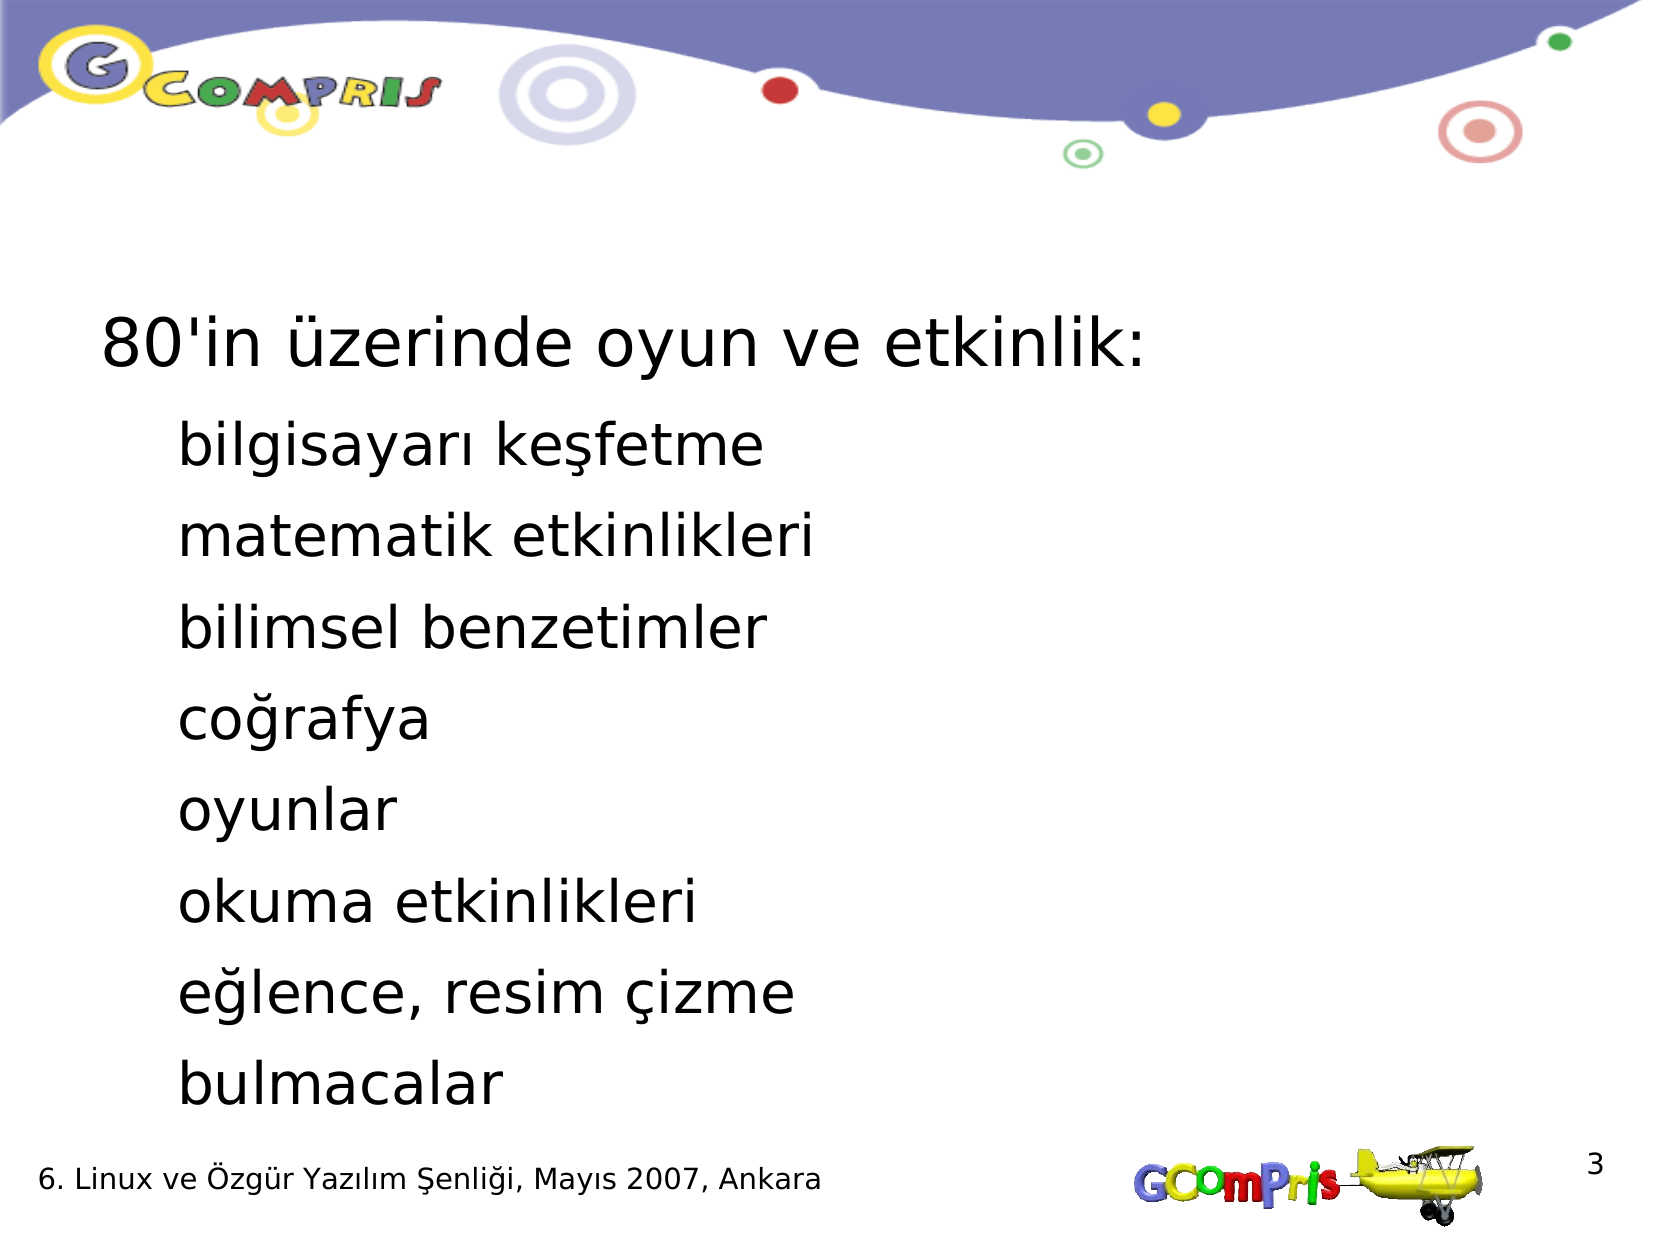

#
80'in üzerinde oyun ve etkinlik:
bilgisayarı keşfetme
matematik etkinlikleri
bilimsel benzetimler
coğrafya
oyunlar
okuma etkinlikleri
eğlence, resim çizme
bulmacalar